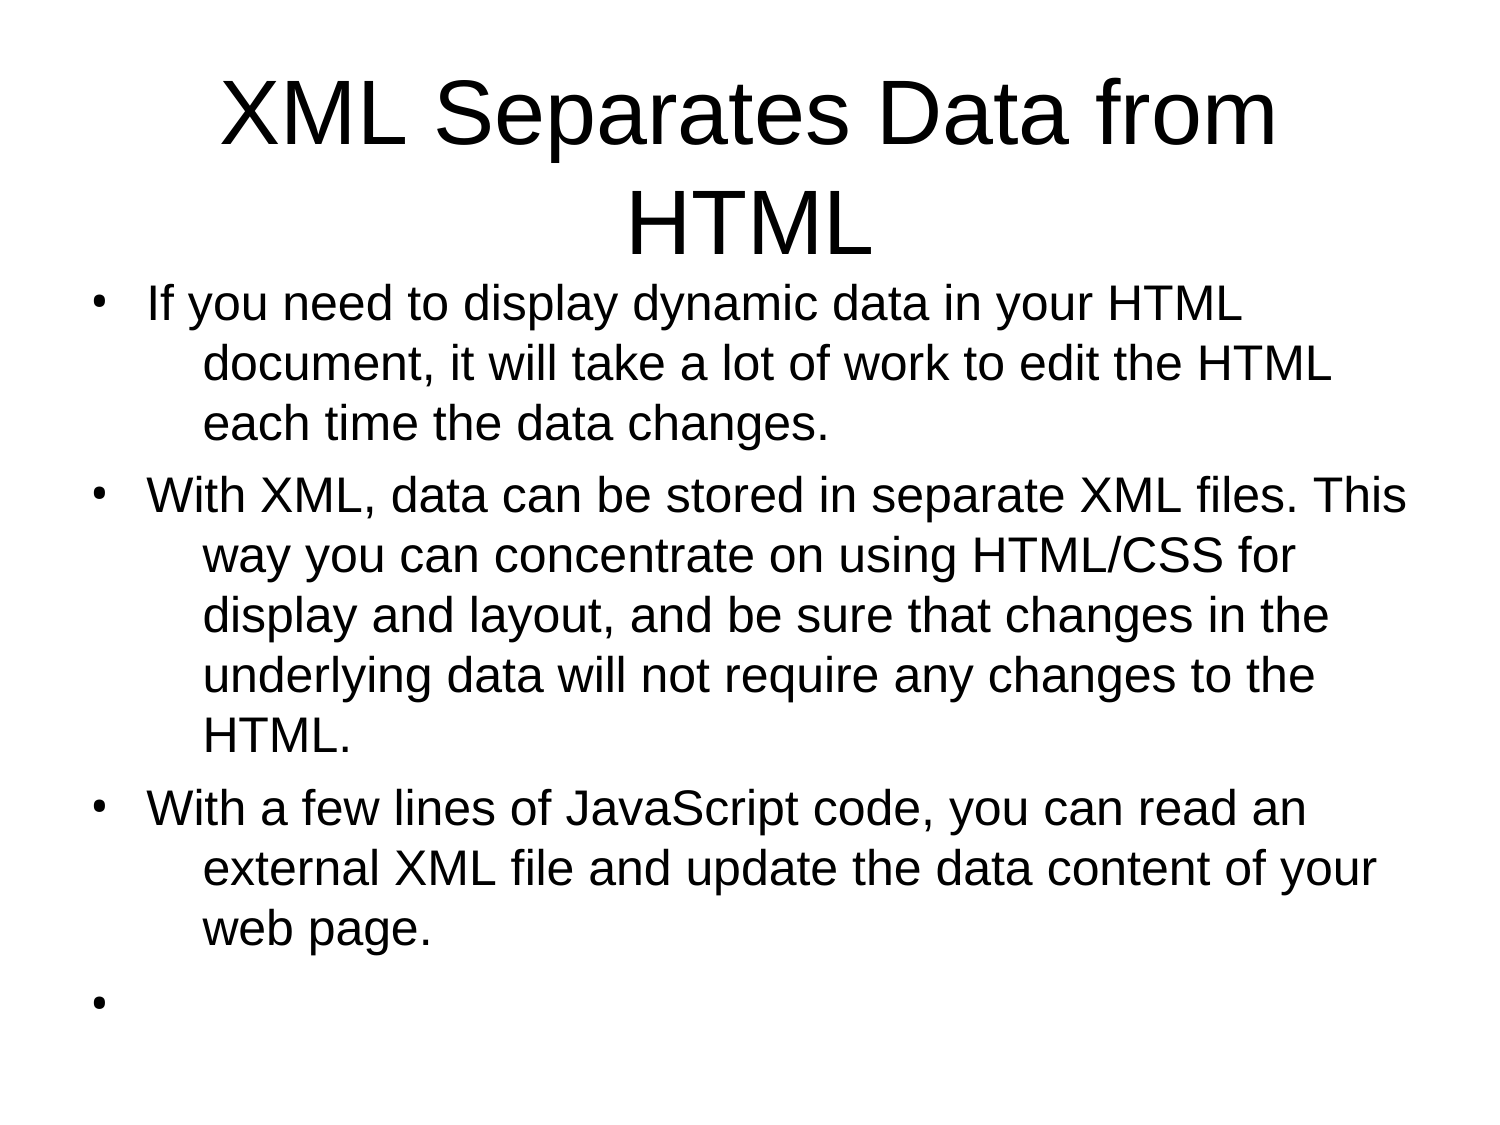

# XML Separates Data from HTML
If you need to display dynamic data in your HTML document, it will take a lot of work to edit the HTML each time the data changes.
With XML, data can be stored in separate XML files. This way you can concentrate on using HTML/CSS for display and layout, and be sure that changes in the underlying data will not require any changes to the HTML.
With a few lines of JavaScript code, you can read an external XML file and update the data content of your web page.